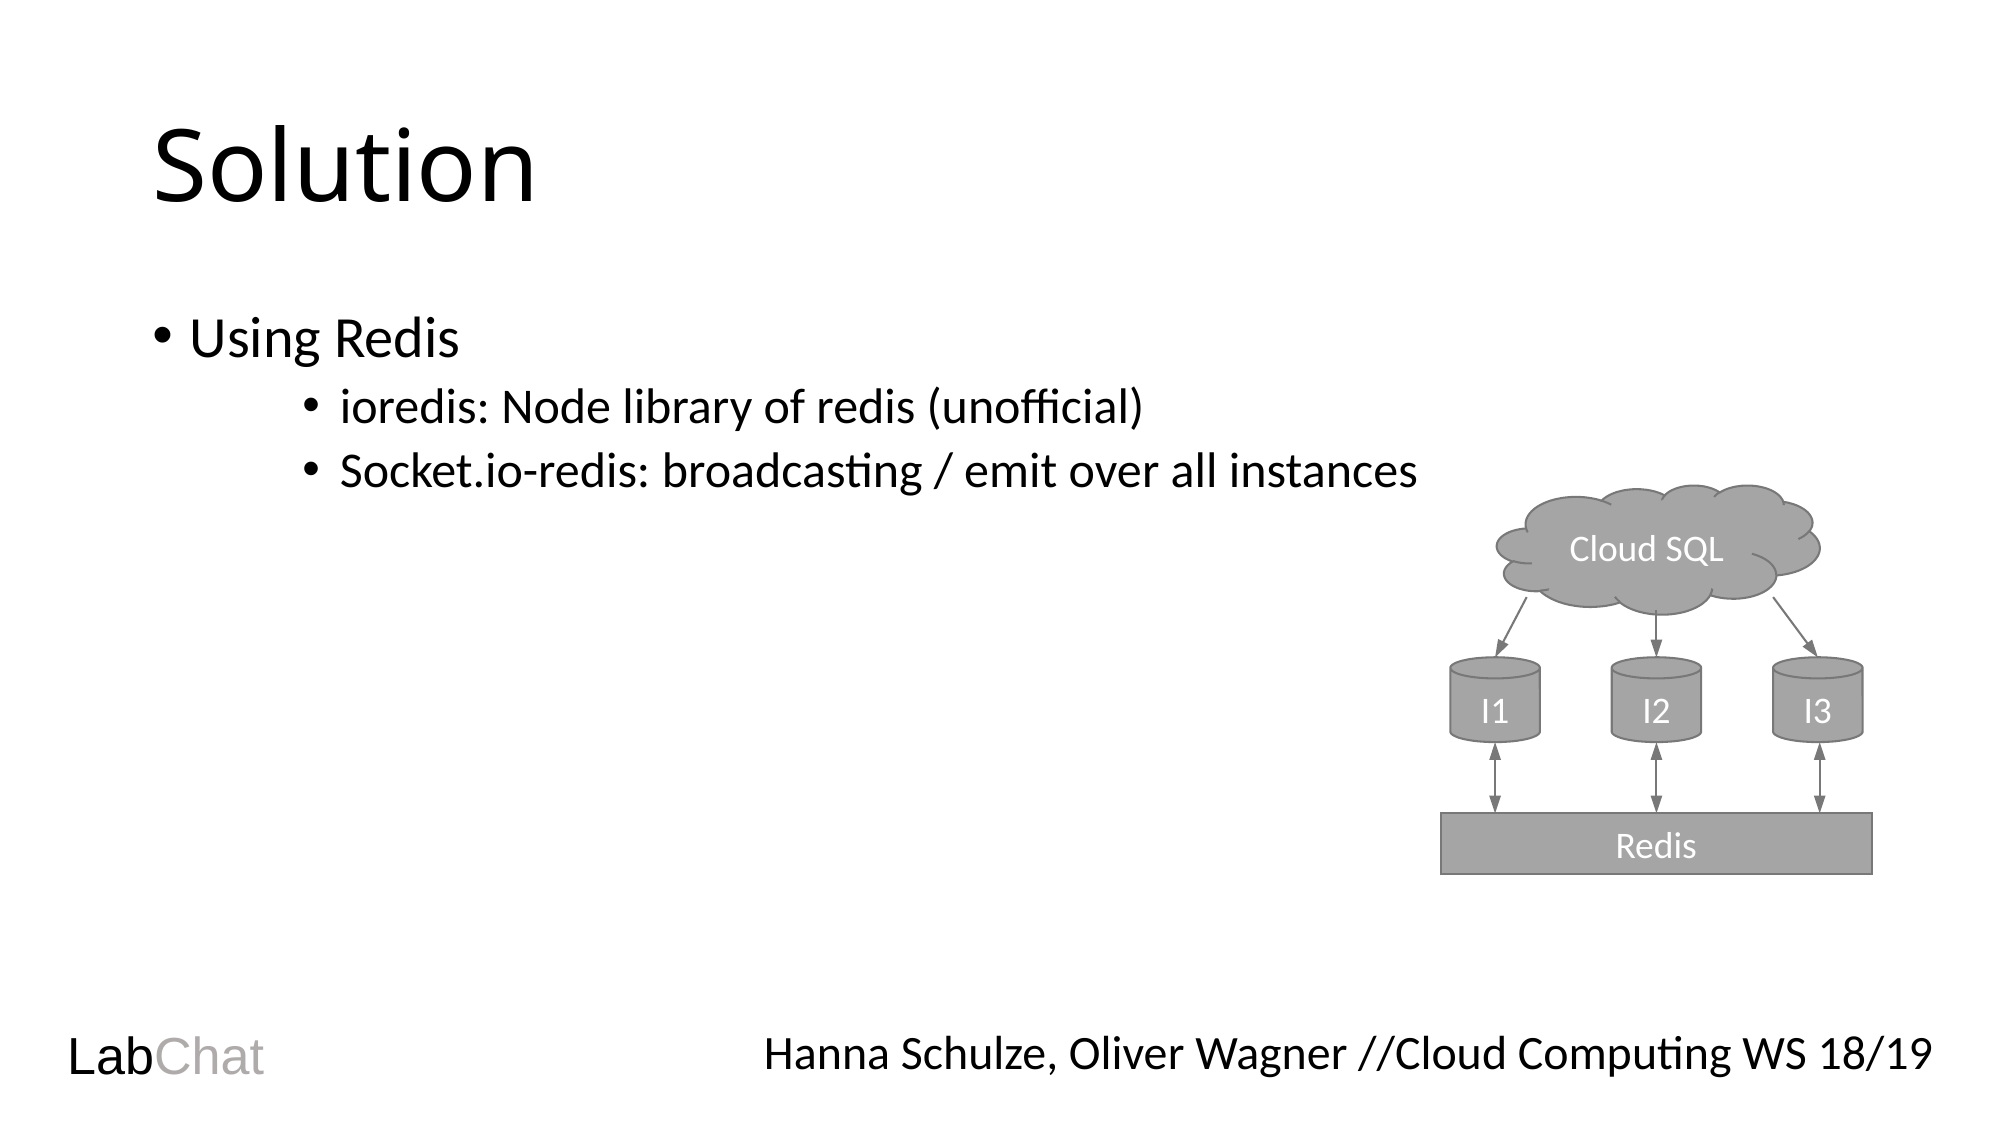

# Solution
Using Redis
ioredis: Node library of redis (unofficial)
Socket.io-redis: broadcasting / emit over all instances
Cloud SQL
I1
I2
I3
Redis
LabChat
 Hanna Schulze, Oliver Wagner //Cloud Computing WS 18/19